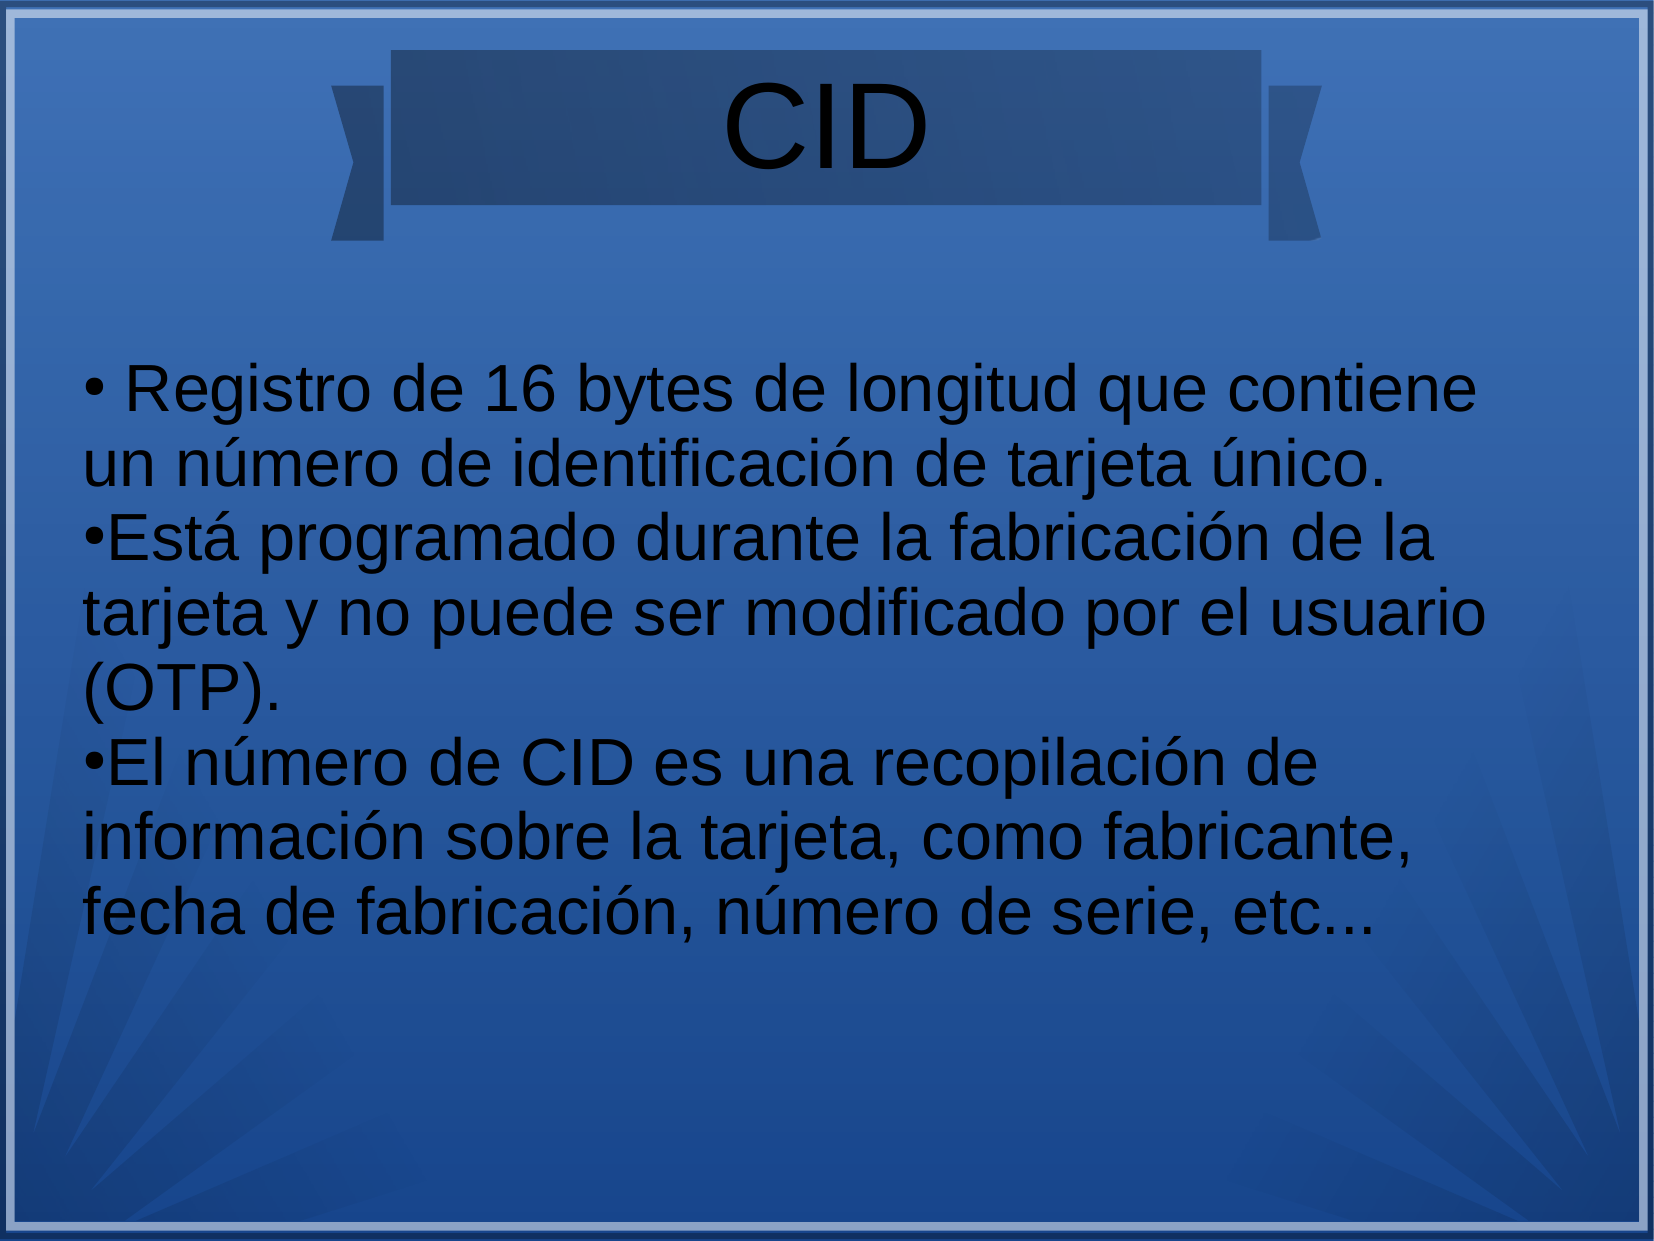

# CID
 Registro de 16 bytes de longitud que contiene un número de identificación de tarjeta único.
Está programado durante la fabricación de la tarjeta y no puede ser modificado por el usuario (OTP).
El número de CID es una recopilación de información sobre la tarjeta, como fabricante, fecha de fabricación, número de serie, etc...